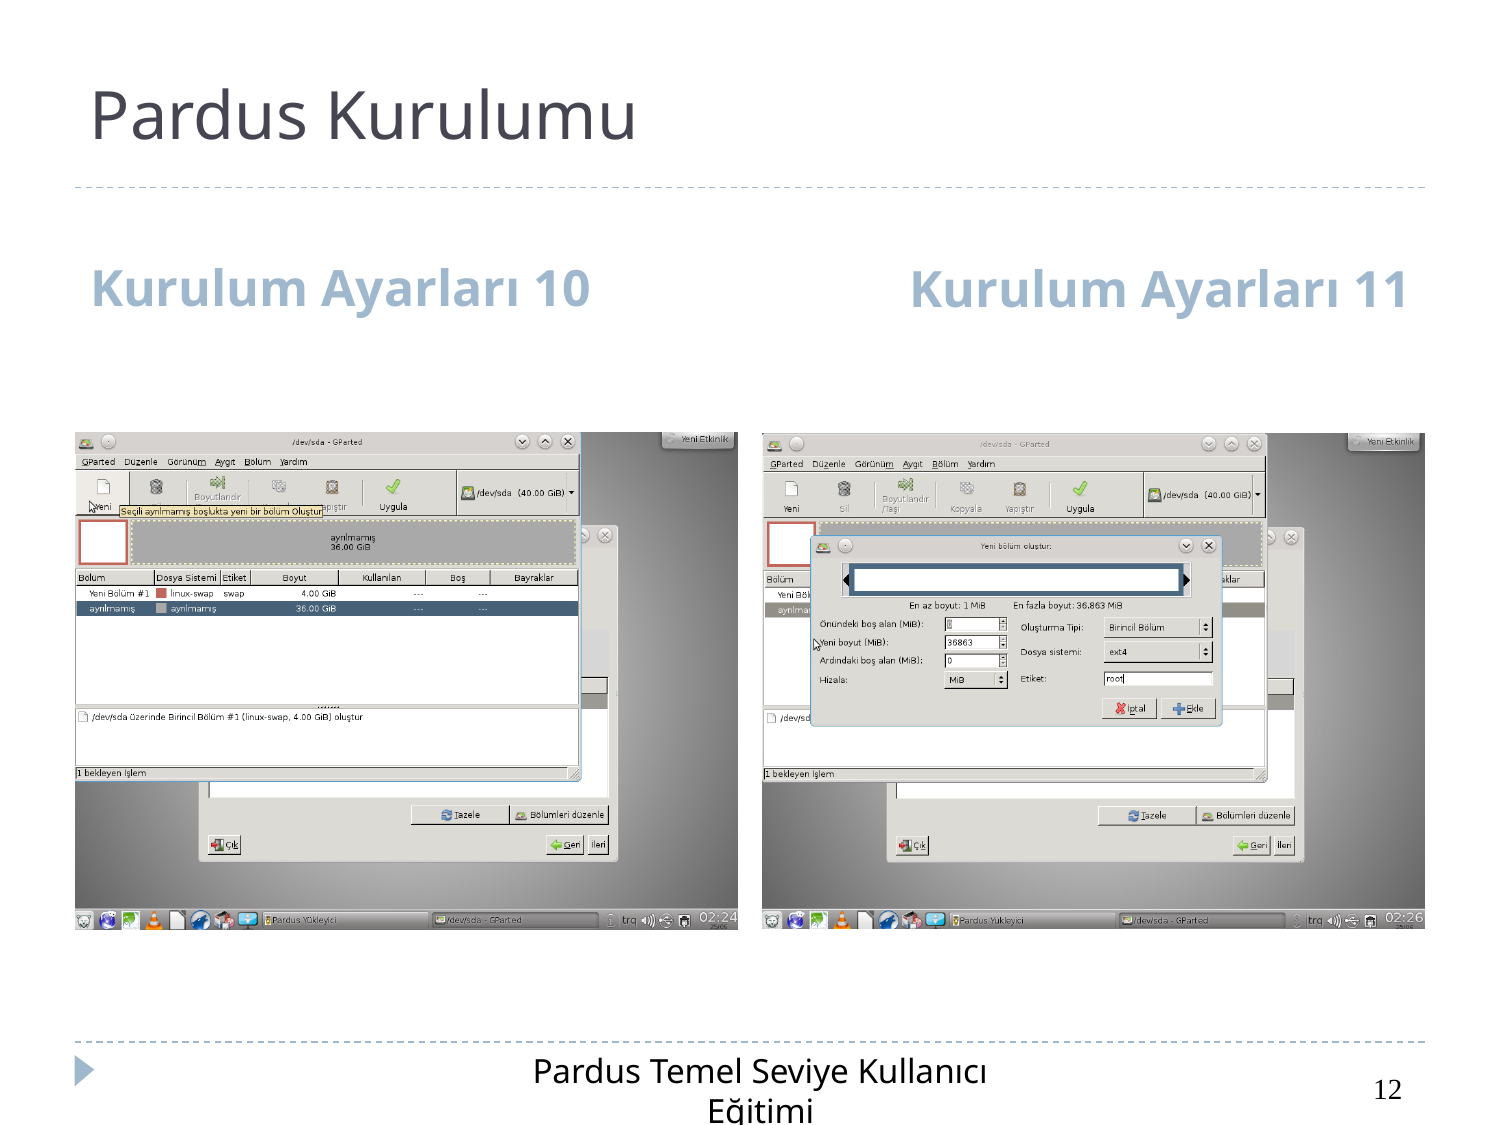

# Pardus Kurulumu
Kurulum Ayarları 10
Kurulum Ayarları 11